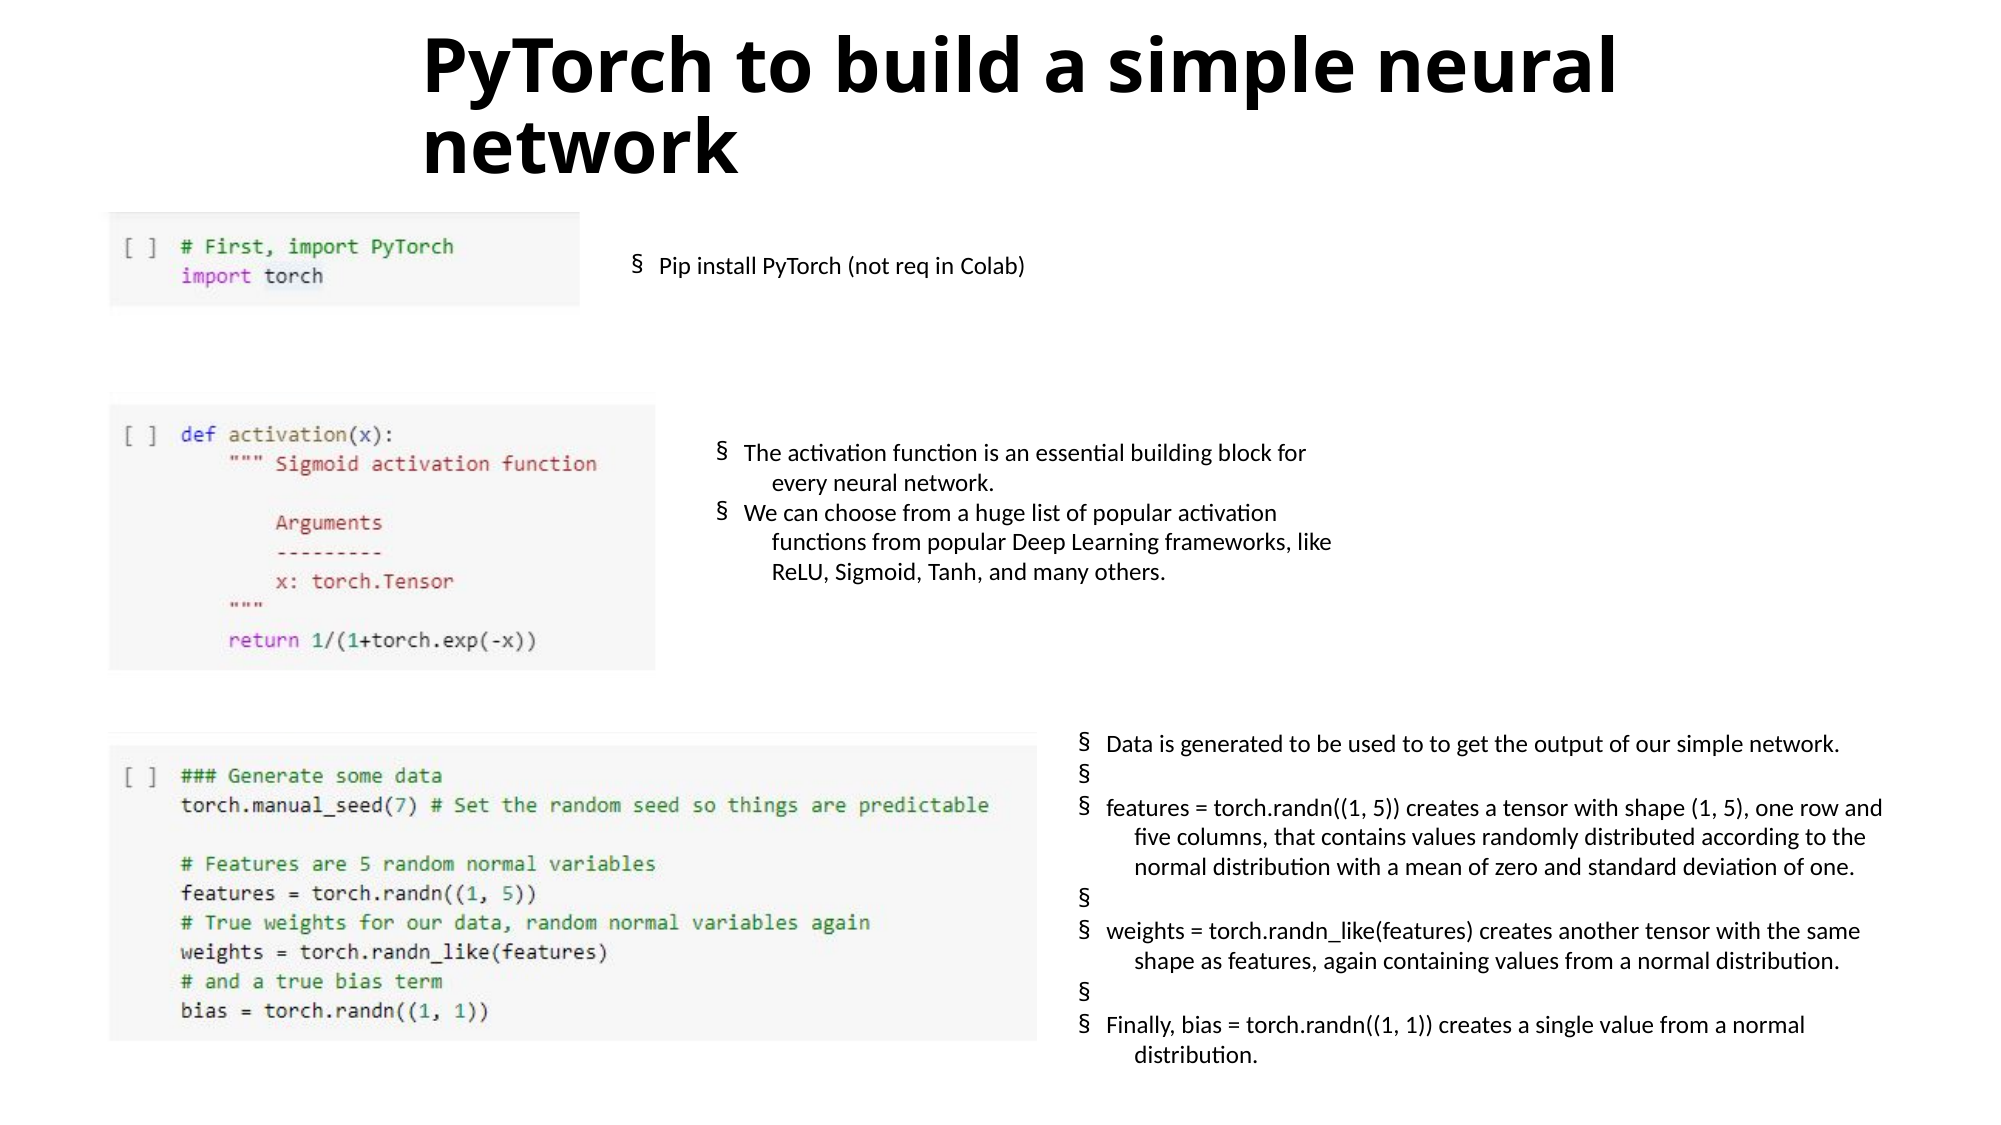

# PyTorch to build a simple neural network
Pip install PyTorch (not req in Colab)
The activation function is an essential building block for every neural network.
We can choose from a huge list of popular activation functions from popular Deep Learning frameworks, like ReLU, Sigmoid, Tanh, and many others.
Data is generated to be used to to get the output of our simple network.
features = torch.randn((1, 5)) creates a tensor with shape (1, 5), one row and five columns, that contains values randomly distributed according to the normal distribution with a mean of zero and standard deviation of one.
weights = torch.randn_like(features) creates another tensor with the same shape as features, again containing values from a normal distribution.
Finally, bias = torch.randn((1, 1)) creates a single value from a normal distribution.